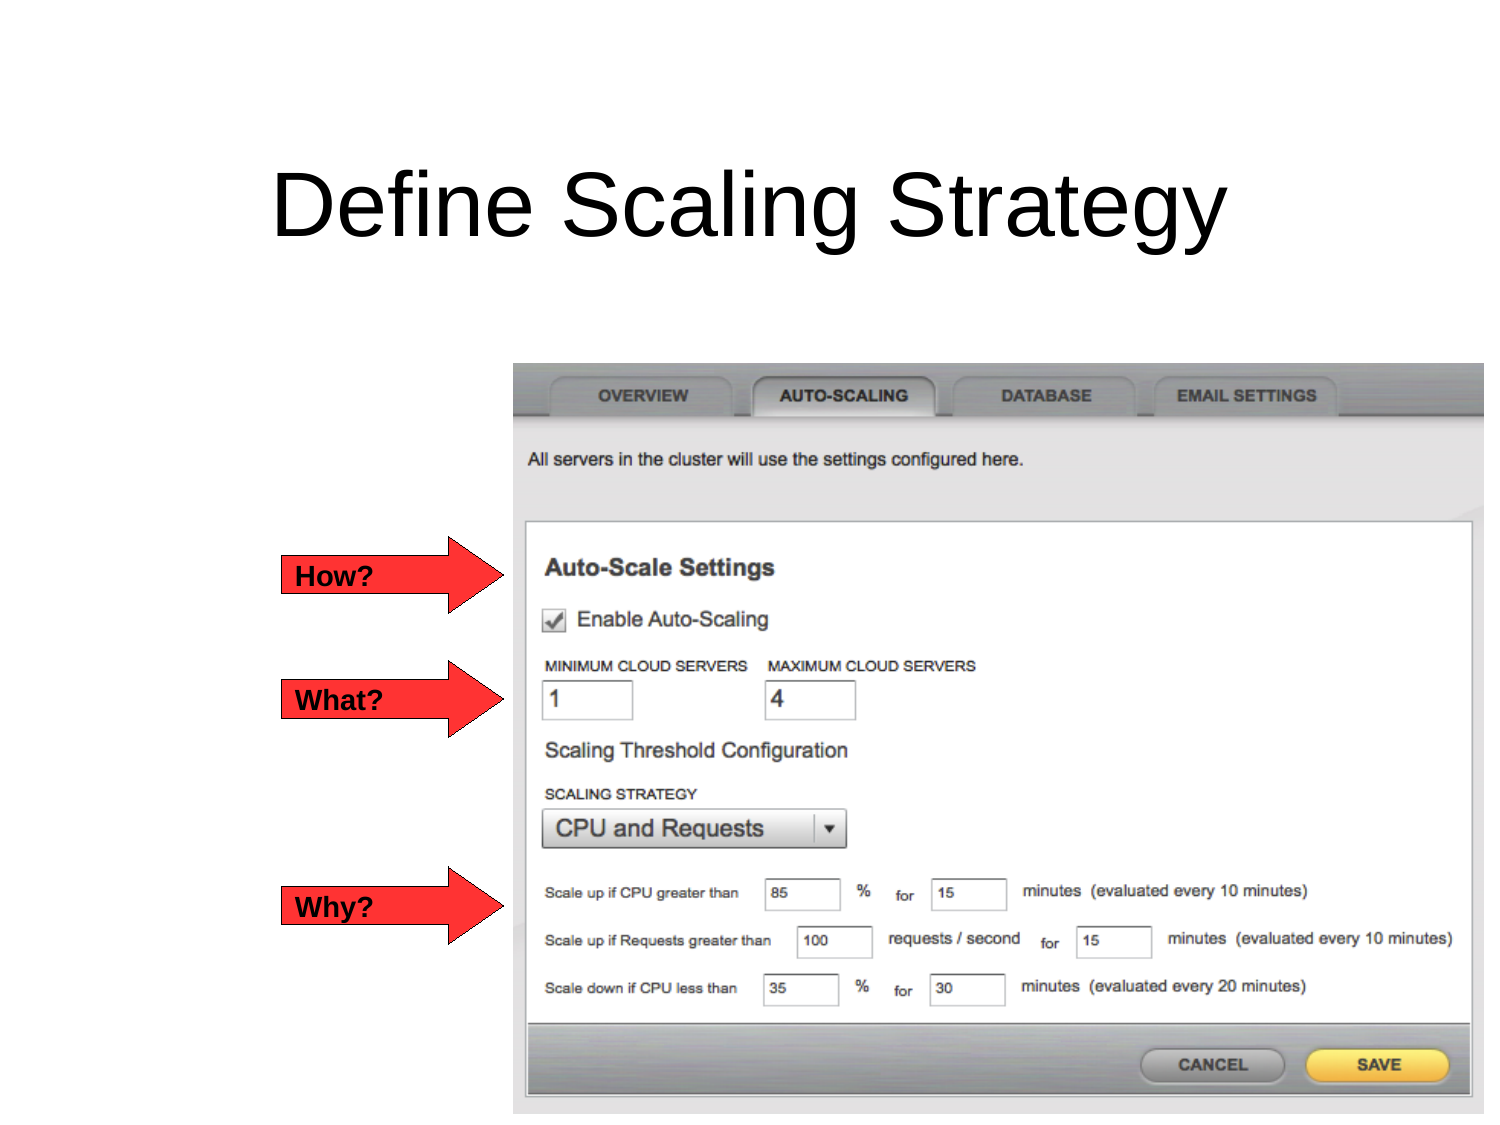

# Define Scaling Strategy
How?
What?
Why?